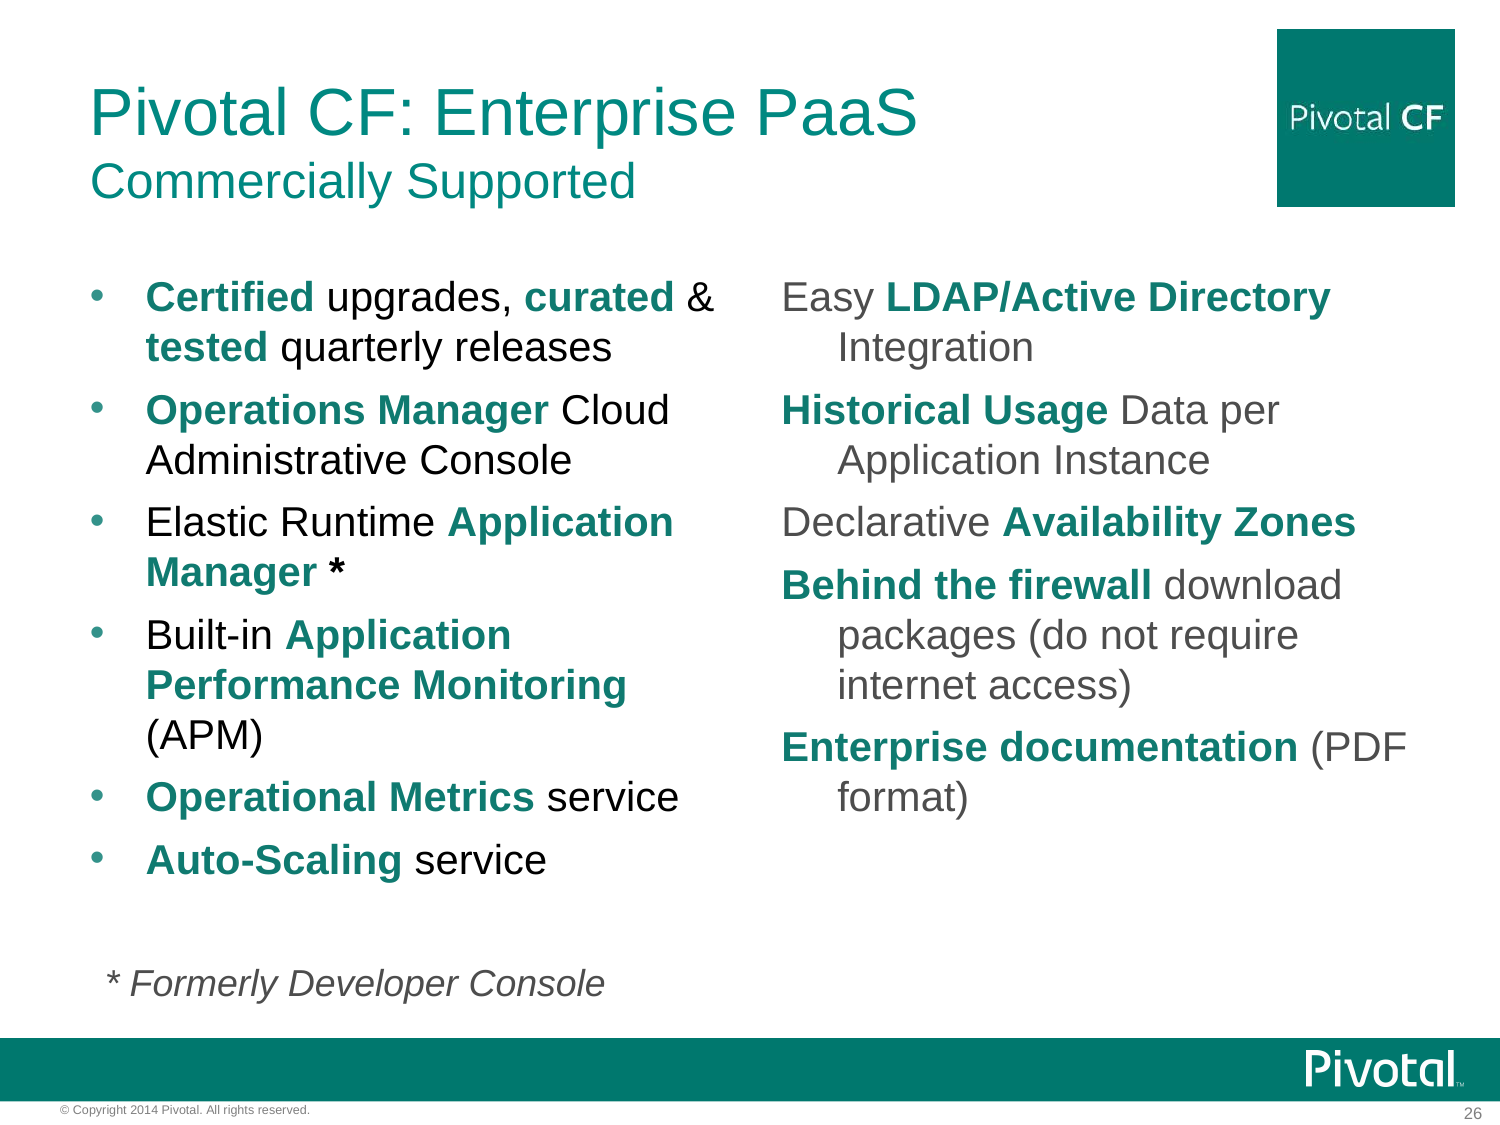

# Pivotal CF: Enterprise PaaS Commercially Supported
Certified upgrades, curated & tested quarterly releases
Operations Manager Cloud Administrative Console
Elastic Runtime Application Manager *
Built-in Application Performance Monitoring (APM)
Operational Metrics service
Auto-Scaling service
Easy LDAP/Active Directory Integration
Historical Usage Data per Application Instance
Declarative Availability Zones
Behind the firewall download packages (do not require internet access)
Enterprise documentation (PDF format)
* Formerly Developer Console